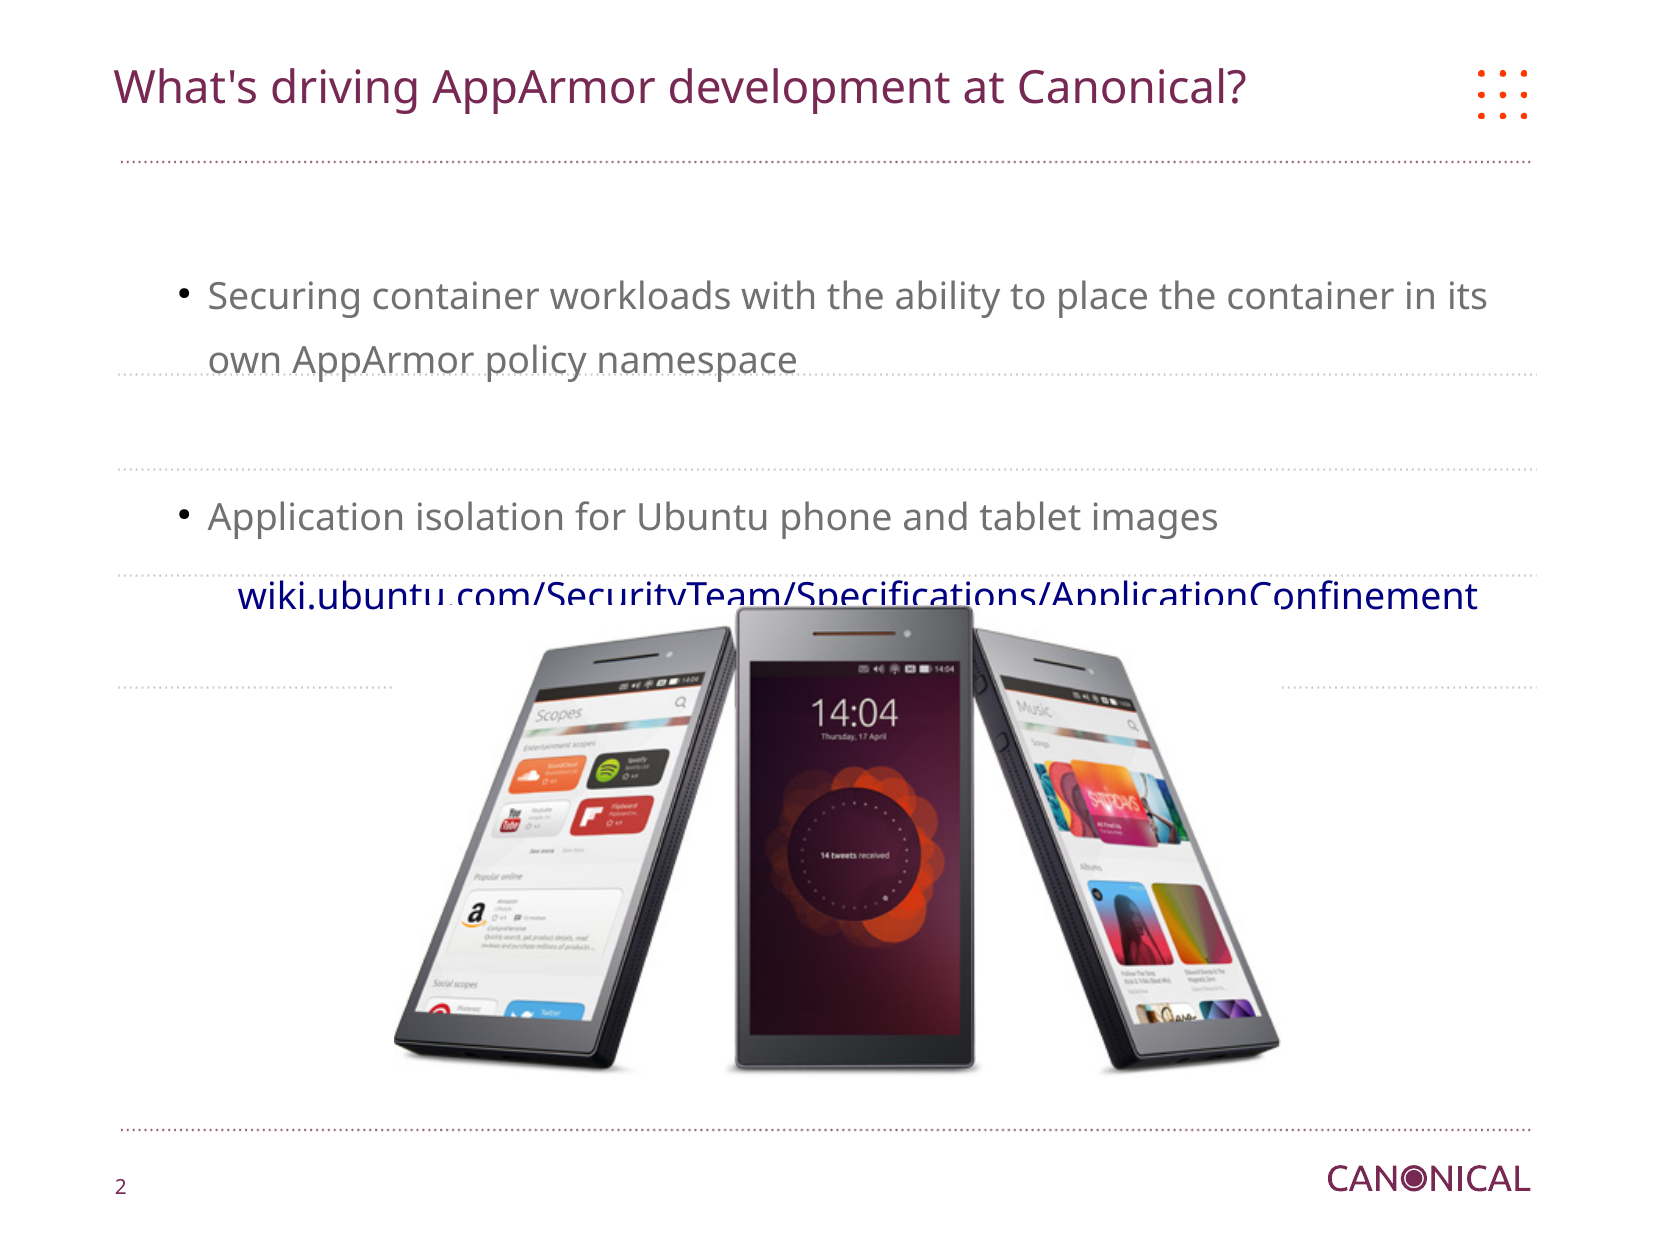

# What's driving AppArmor development at Canonical?
Securing container workloads with the ability to place the container in its own AppArmor policy namespace
Application isolation for Ubuntu phone and tablet images
wiki.ubuntu.com/SecurityTeam/Specifications/ApplicationConfinement